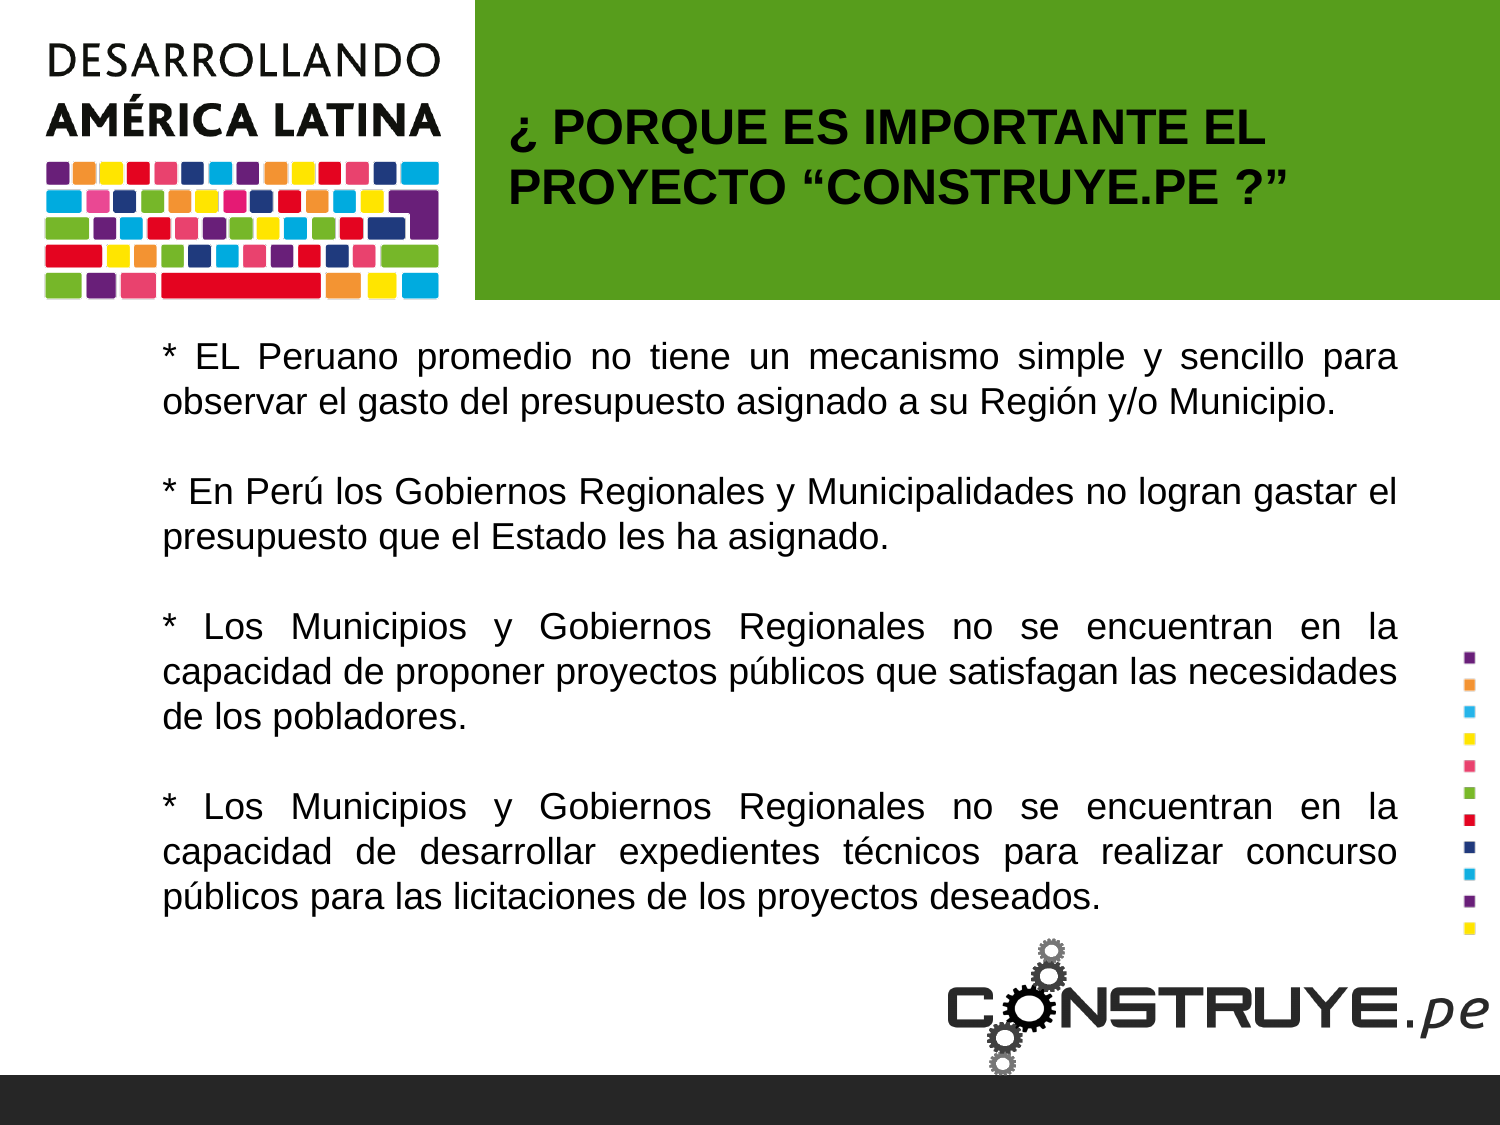

¿ PORQUE ES IMPORTANTE EL PROYECTO “CONSTRUYE.PE ?”
* EL Peruano promedio no tiene un mecanismo simple y sencillo para observar el gasto del presupuesto asignado a su Región y/o Municipio.
* En Perú los Gobiernos Regionales y Municipalidades no logran gastar el presupuesto que el Estado les ha asignado.
* Los Municipios y Gobiernos Regionales no se encuentran en la capacidad de proponer proyectos públicos que satisfagan las necesidades de los pobladores.
* Los Municipios y Gobiernos Regionales no se encuentran en la capacidad de desarrollar expedientes técnicos para realizar concurso públicos para las licitaciones de los proyectos deseados.